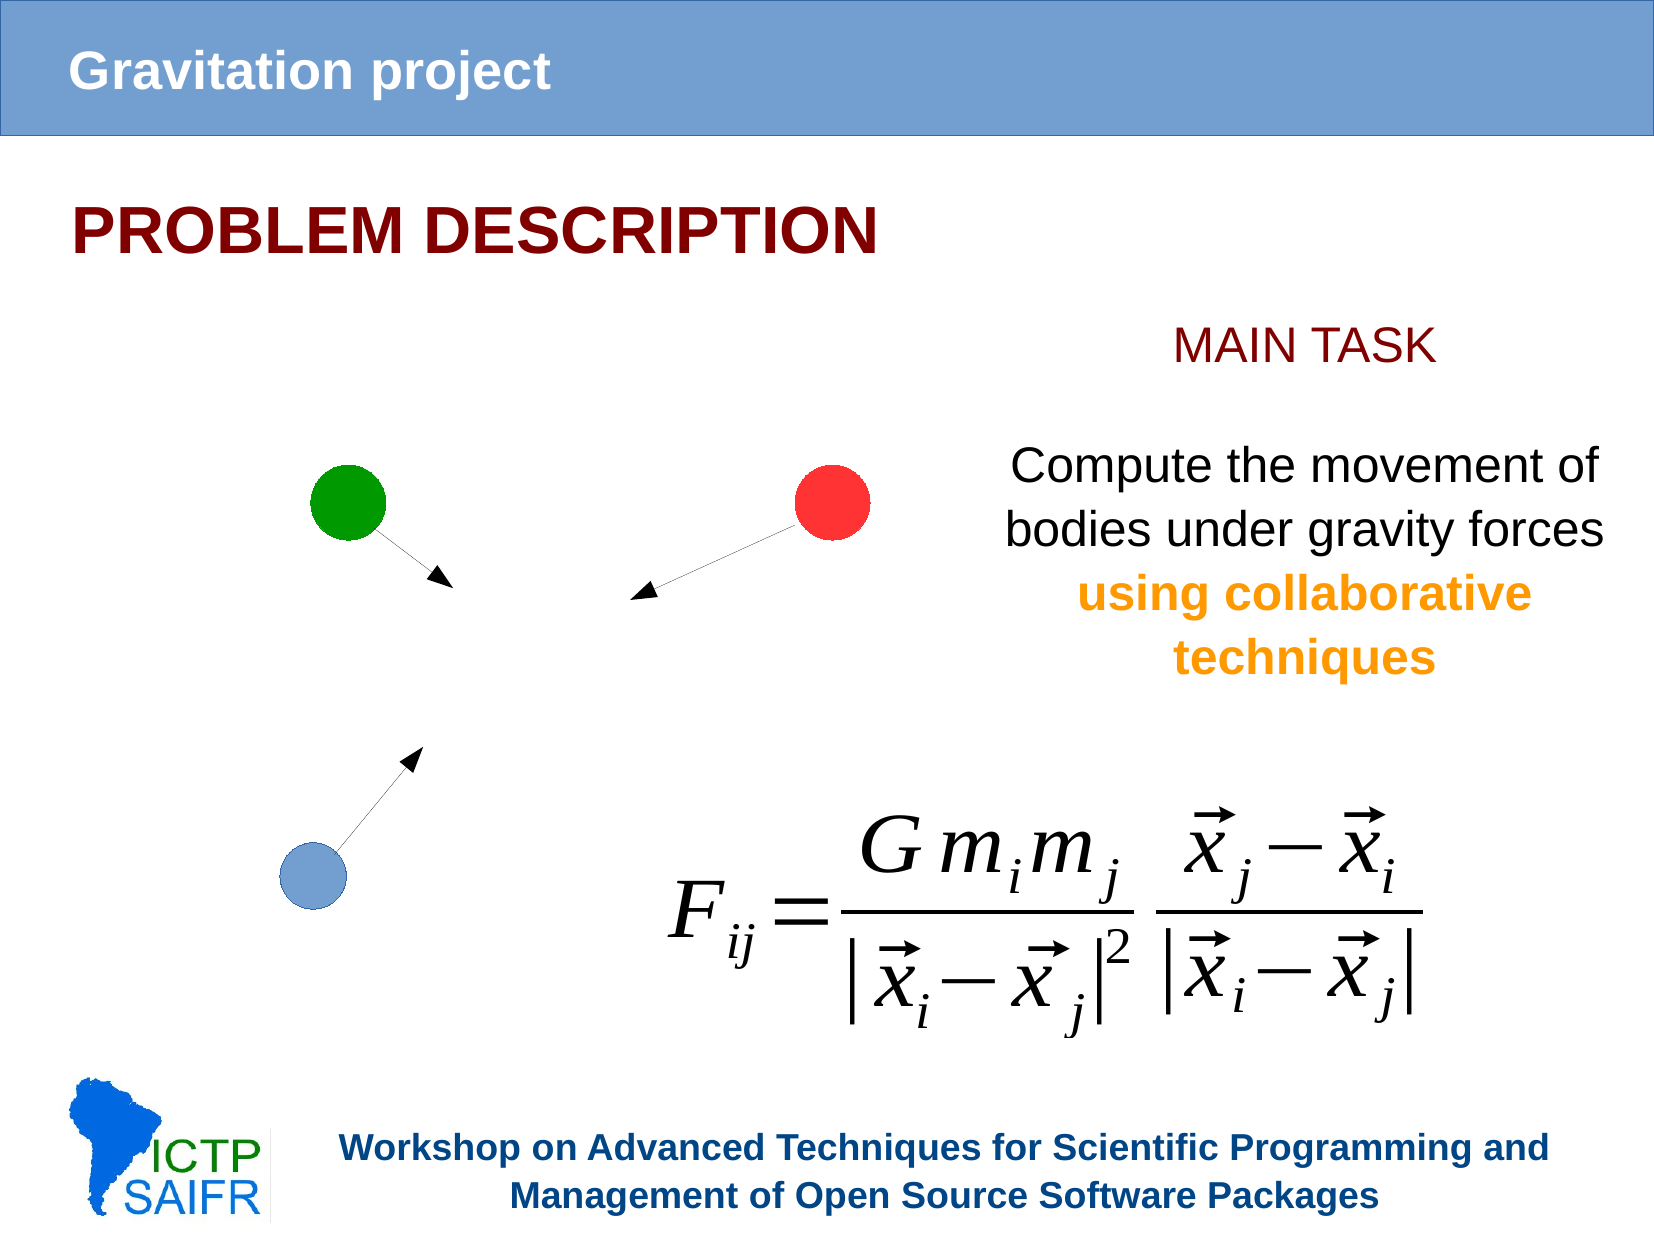

Gravitation project
PROBLEM DESCRIPTION
MAIN TASK
Compute the movement of bodies under gravity forces using collaborative techniques
Workshop on Advanced Techniques for Scientific Programming and Management of Open Source Software Packages